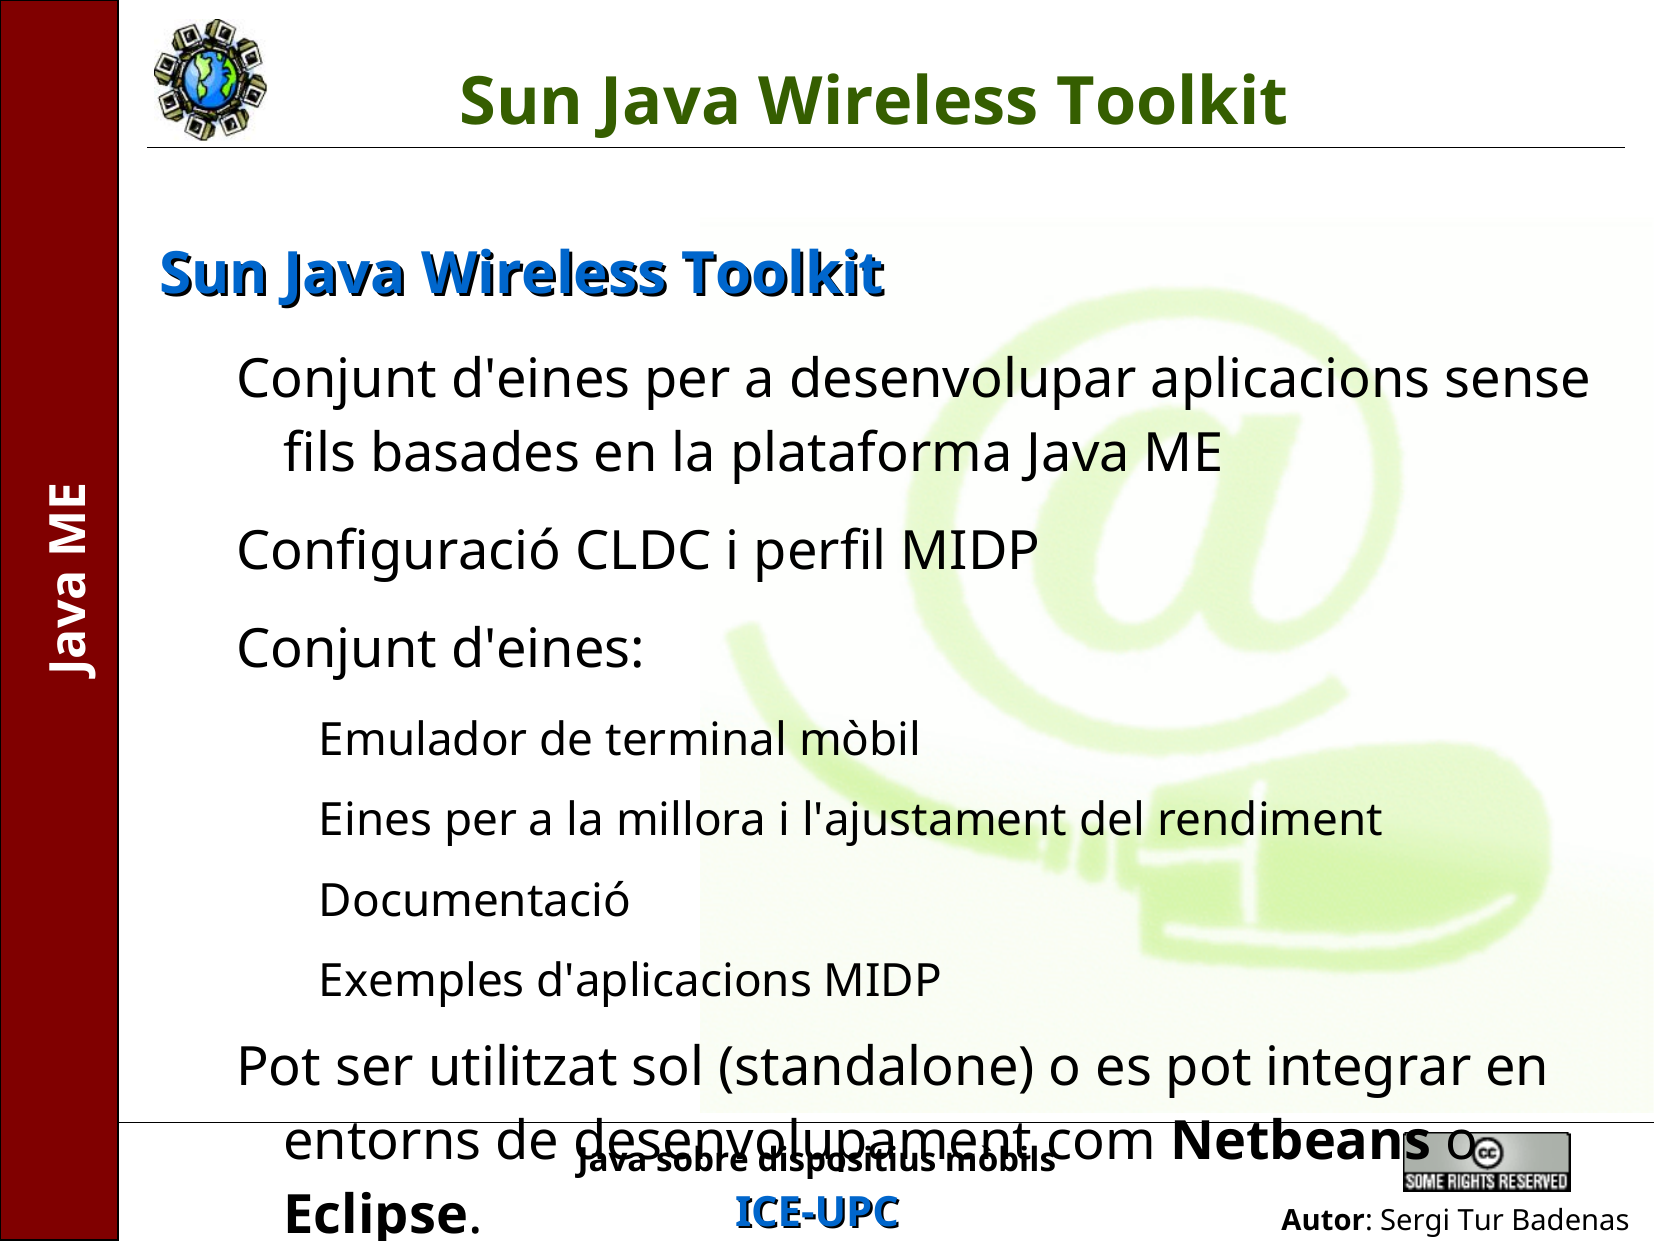

# Sun Java Wireless Toolkit
Sun Java Wireless Toolkit
Conjunt d'eines per a desenvolupar aplicacions sense fils basades en la plataforma Java ME
Configuració CLDC i perfil MIDP
Conjunt d'eines:
Emulador de terminal mòbil
Eines per a la millora i l'ajustament del rendiment
Documentació
Exemples d'aplicacions MIDP
Pot ser utilitzat sol (standalone) o es pot integrar en entorns de desenvolupament com Netbeans o Eclipse.
Abans conegut com a J2ME Wireless Toolkit